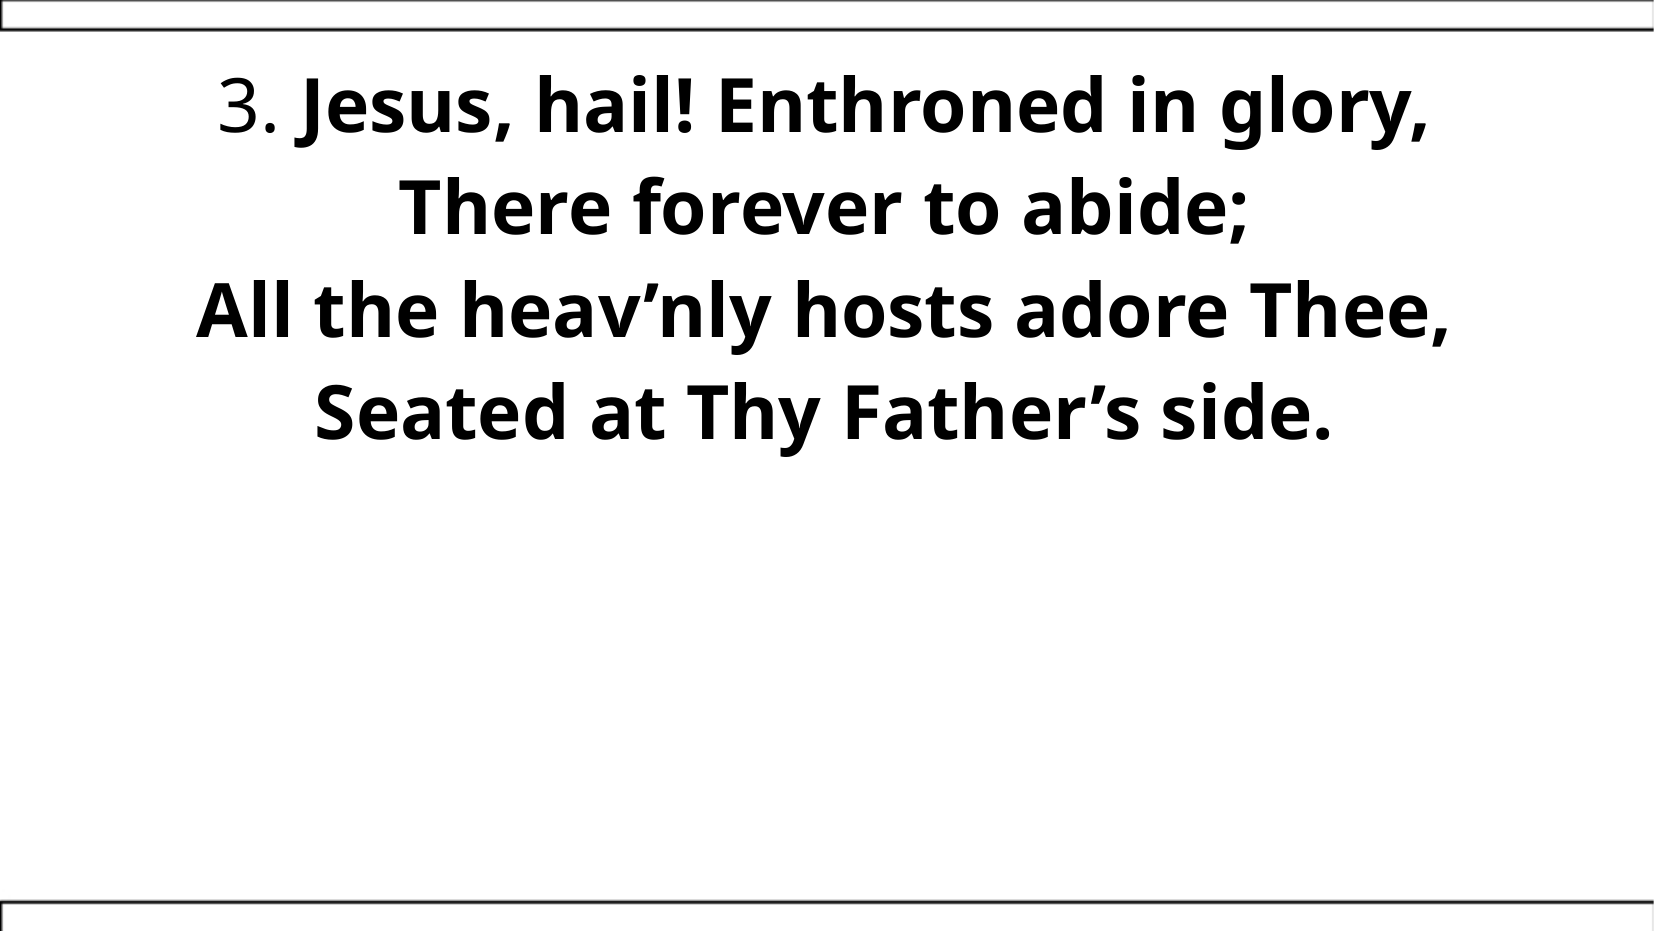

3. Jesus, hail! Enthroned in glory,
There forever to abide;
All the heav’nly hosts adore Thee,
Seated at Thy Father’s side.